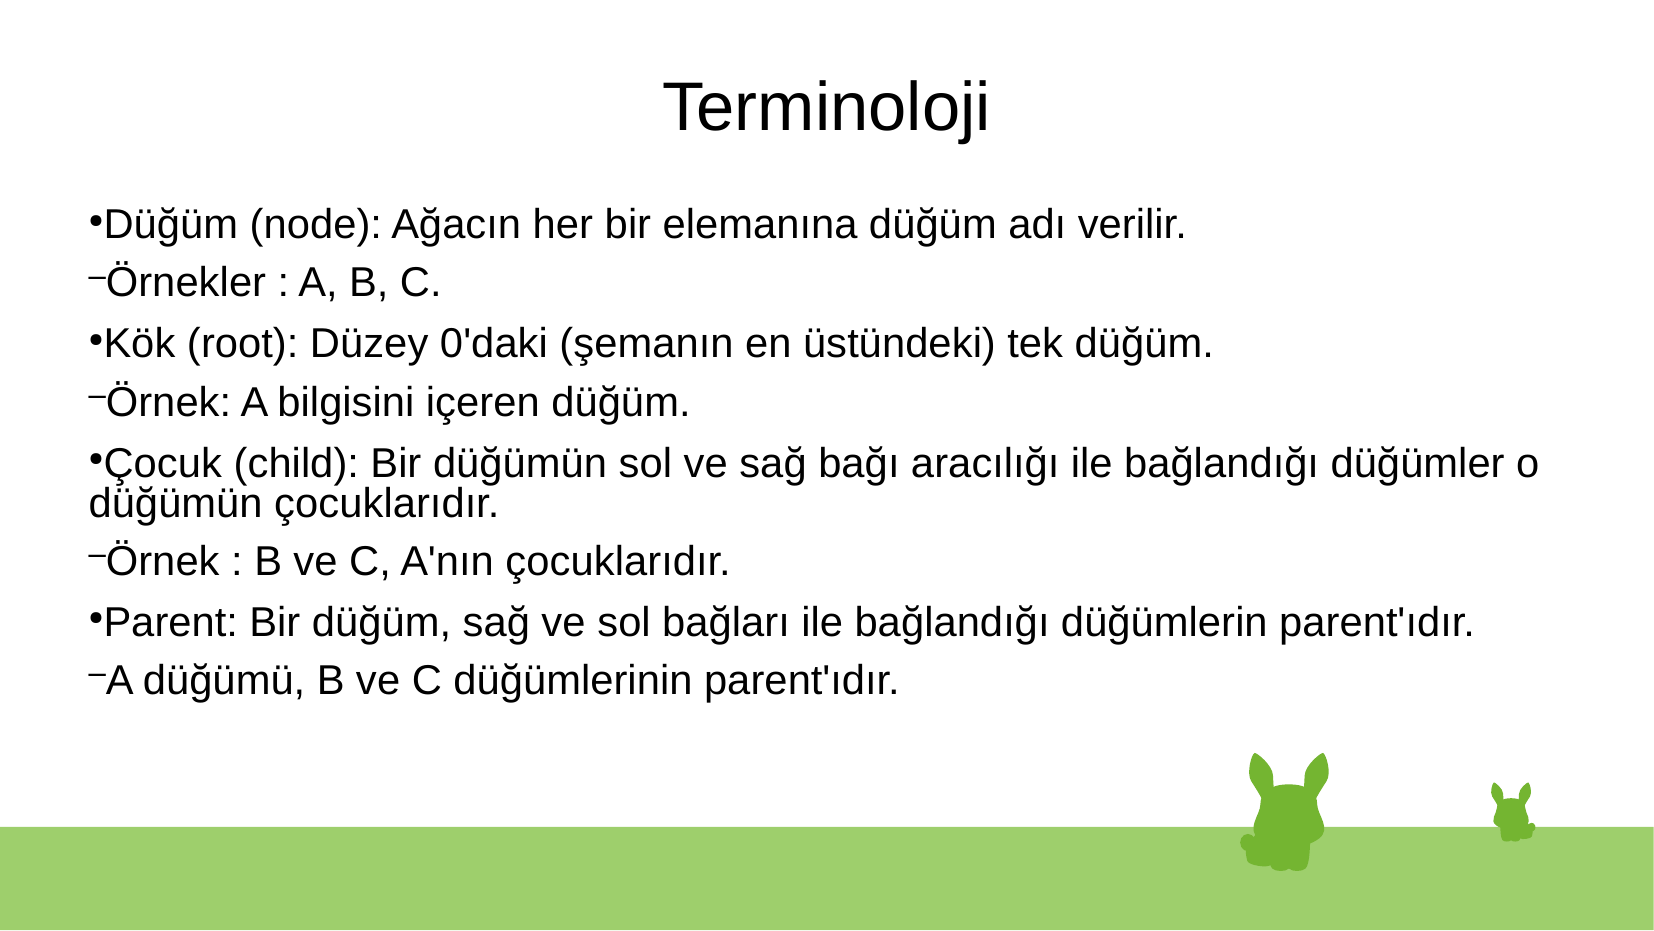

# Terminoloji
﻿Düğüm (node): Ağacın her bir elemanına düğüm adı verilir.
Örnekler : A, B, C.
﻿Kök (root): Düzey 0'daki (şemanın en üstündeki) tek düğüm.
Örnek: A bilgisini içeren düğüm.
Çocuk (child): Bir düğümün sol ve sağ bağı aracılığı ile bağlandığı düğümler o düğümün çocuklarıdır.
Örnek : B ve C, A'nın çocuklarıdır.
Parent: Bir düğüm, sağ ve sol bağları ile bağlandığı düğümlerin parent'ıdır.
A düğümü, B ve C düğümlerinin parent'ıdır.